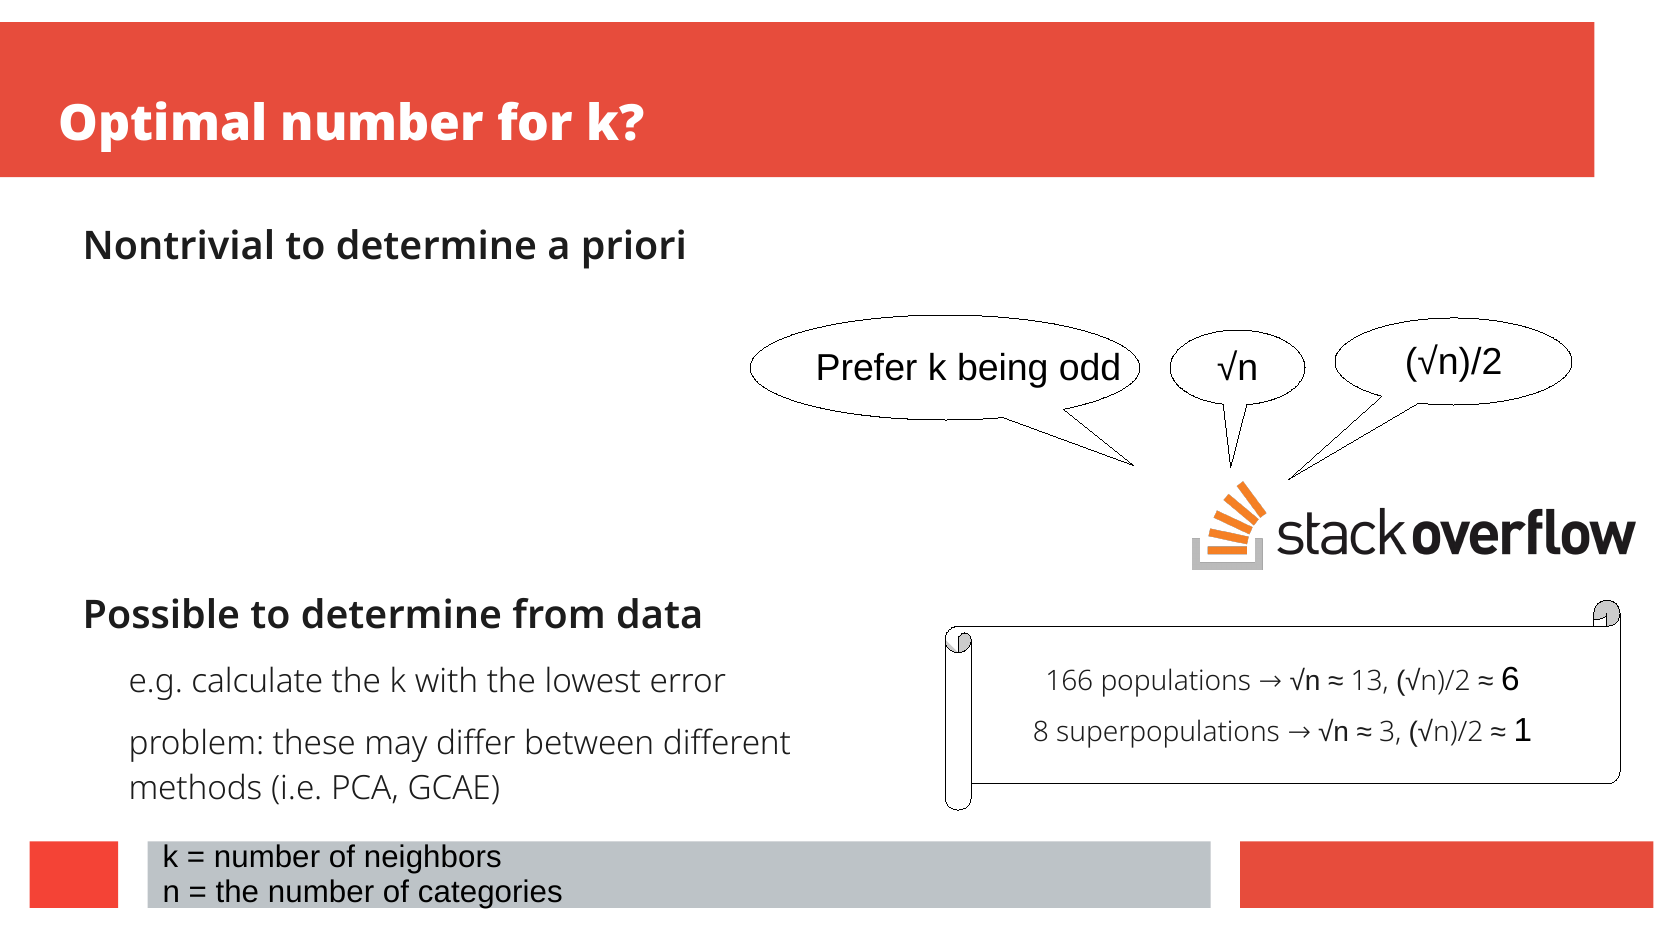

# Optimal number for k?
Nontrivial to determine a priori
Possible to determine from data
e.g. calculate the k with the lowest error
problem: these may differ between different methods (i.e. PCA, GCAE)
Prefer k being odd
(√n)/2
√n
166 populations → √n ≈ 13, (√n)/2 ≈ 6
8 superpopulations → √n ≈ 3, (√n)/2 ≈ 1
k = number of neighbors
n = the number of categories